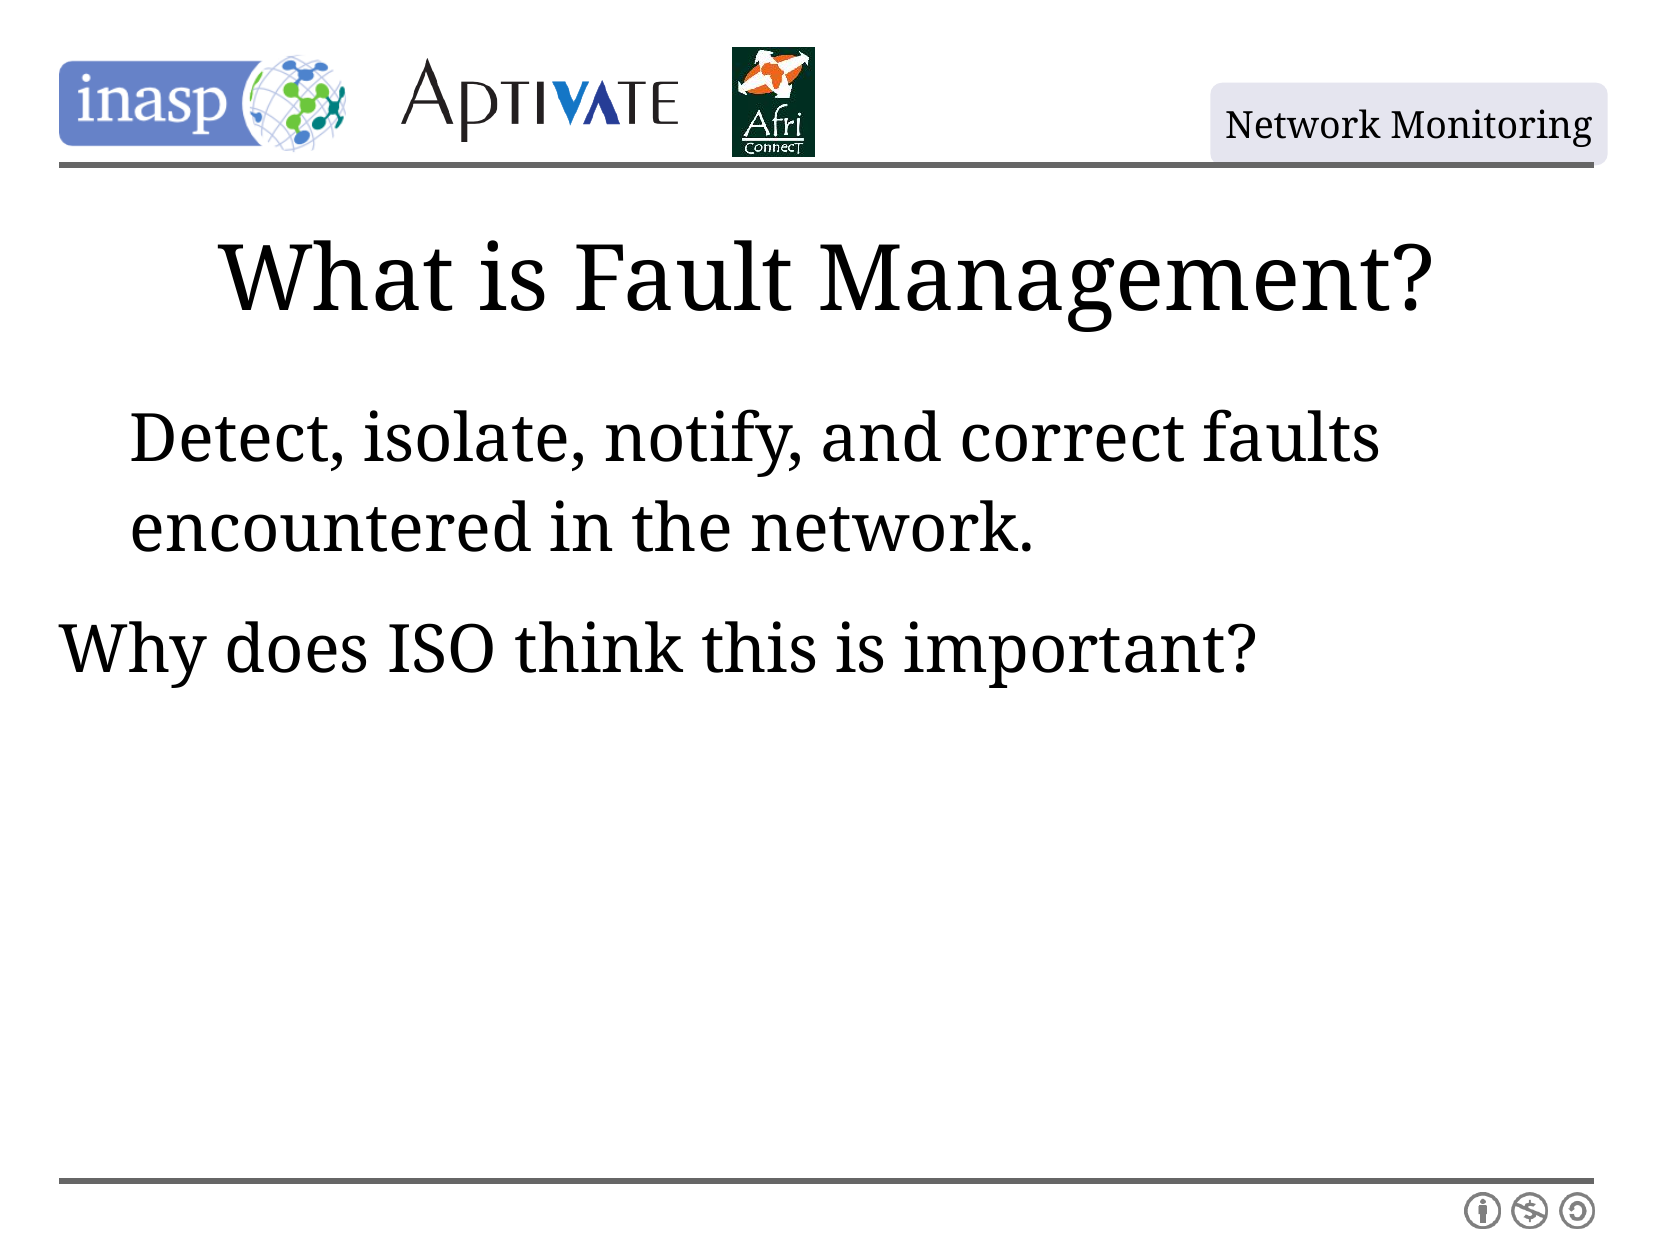

# What is Fault Management?
Detect, isolate, notify, and correct faults encountered in the network.
Why does ISO think this is important?